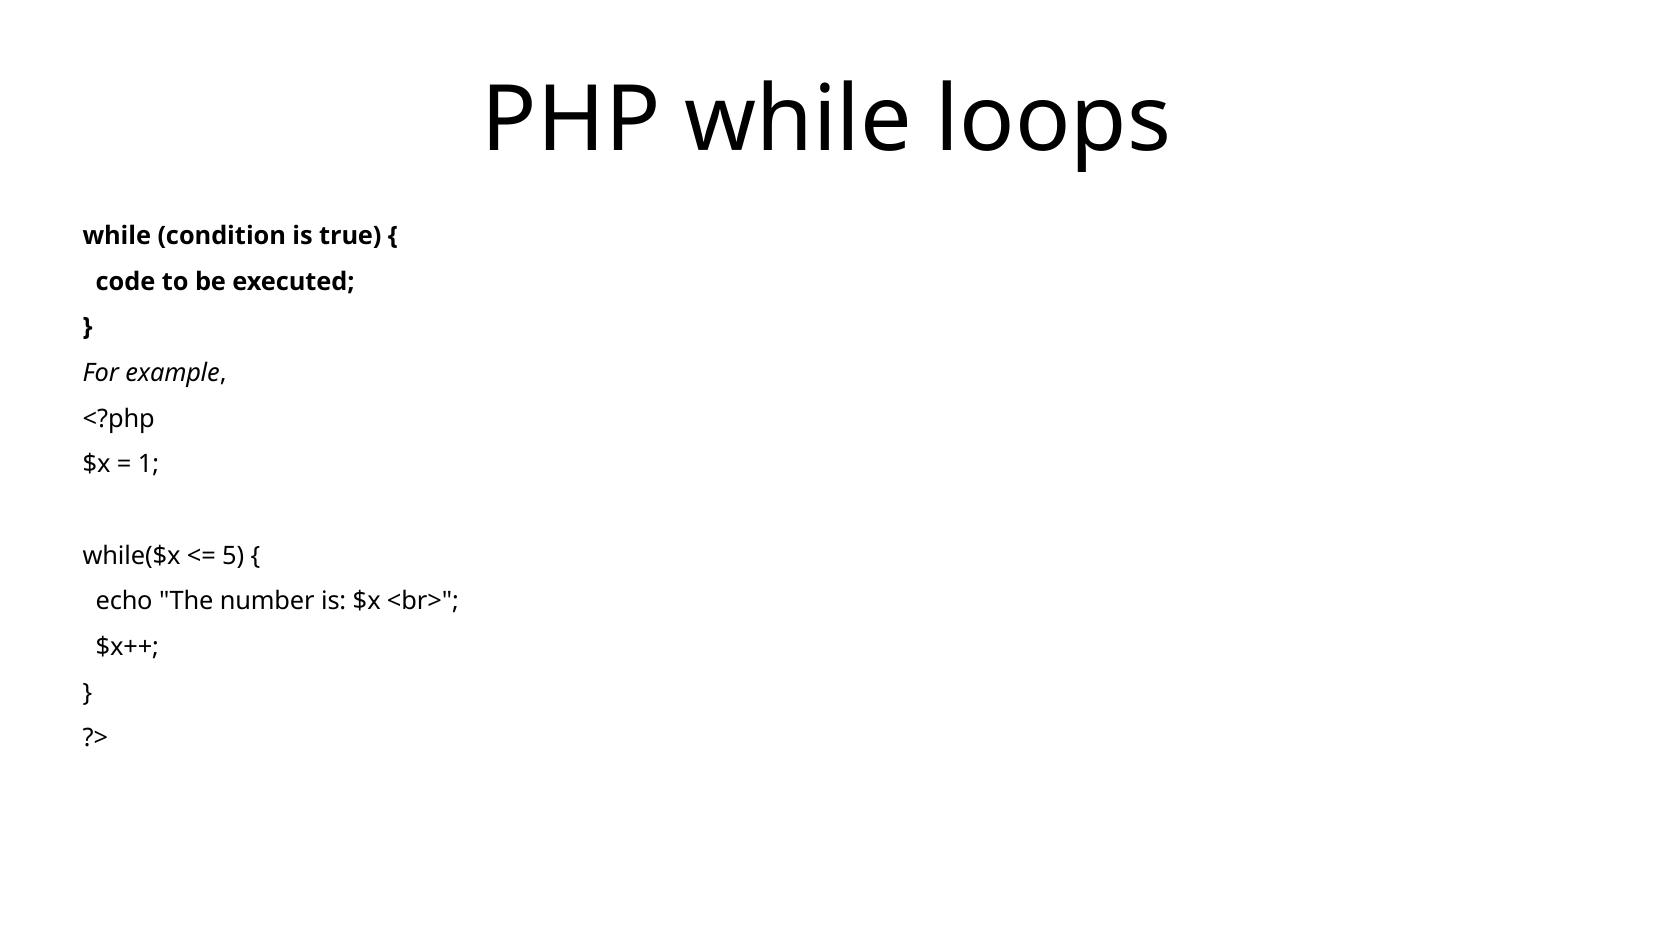

# PHP while loops
while (condition is true) {
 code to be executed;
}
For example,
<?php
$x = 1;
while($x <= 5) {
 echo "The number is: $x <br>";
 $x++;
}
?>